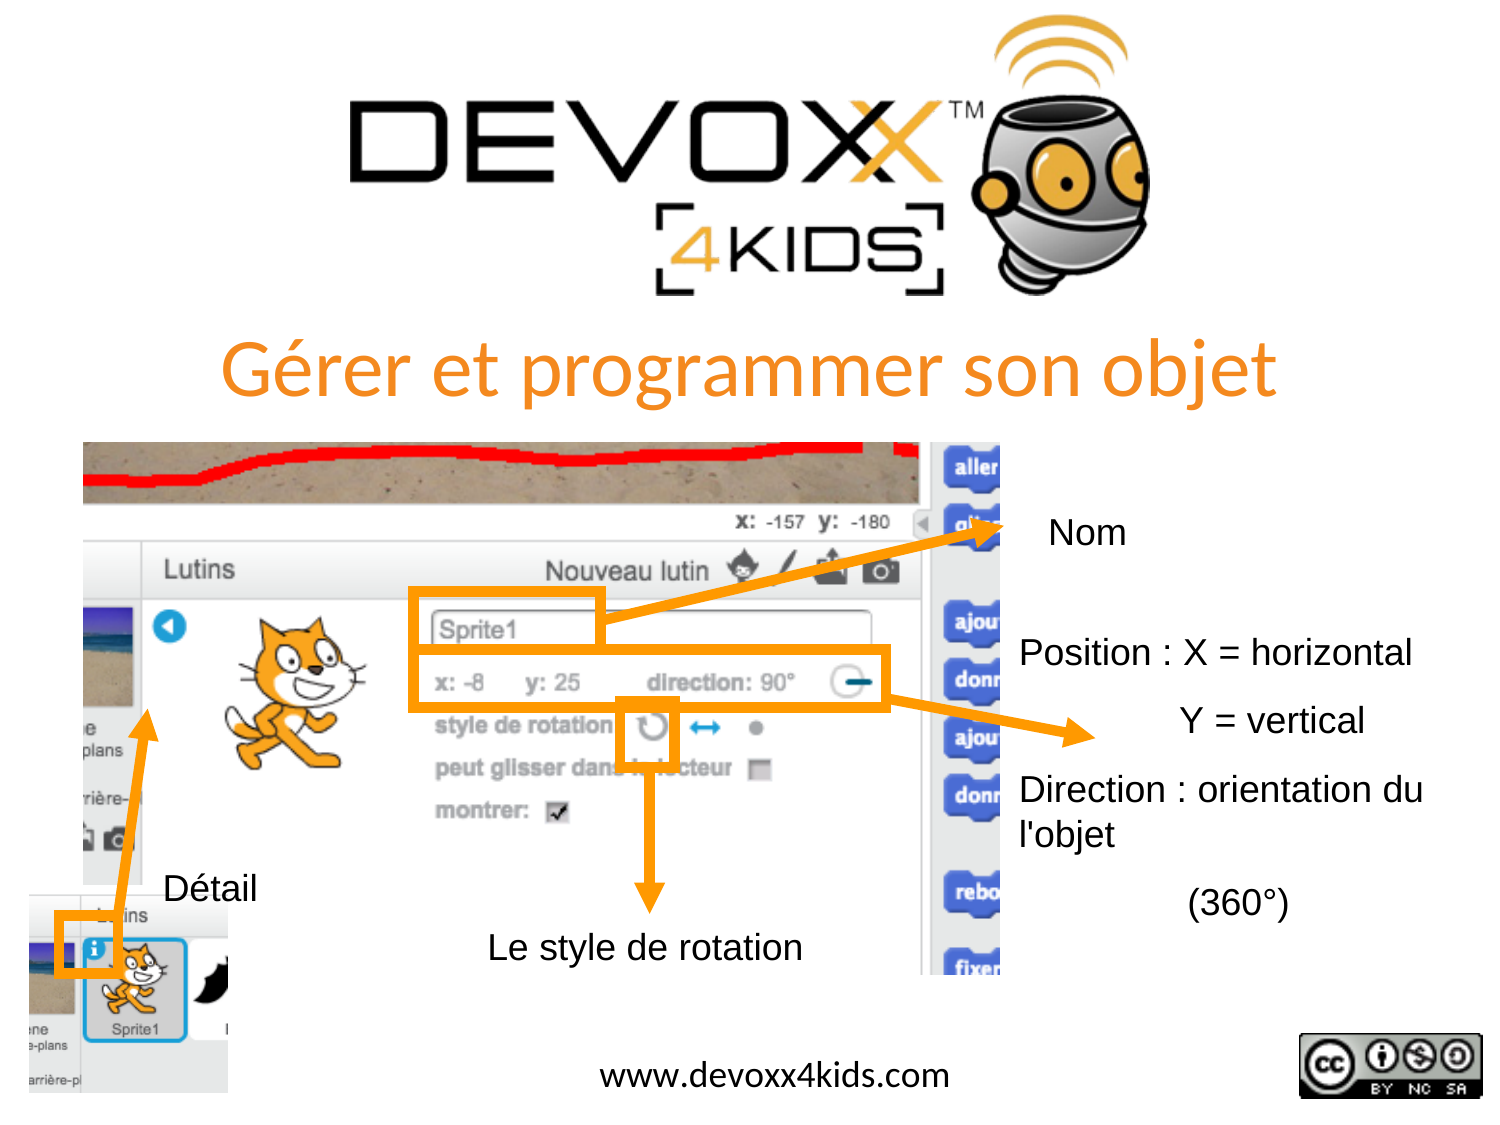

# Gérer et programmer son objet
Nom
Position : X = horizontal
	 Y = vertical
Direction : orientation du l'objet
(360°)
Détail
Le style de rotation